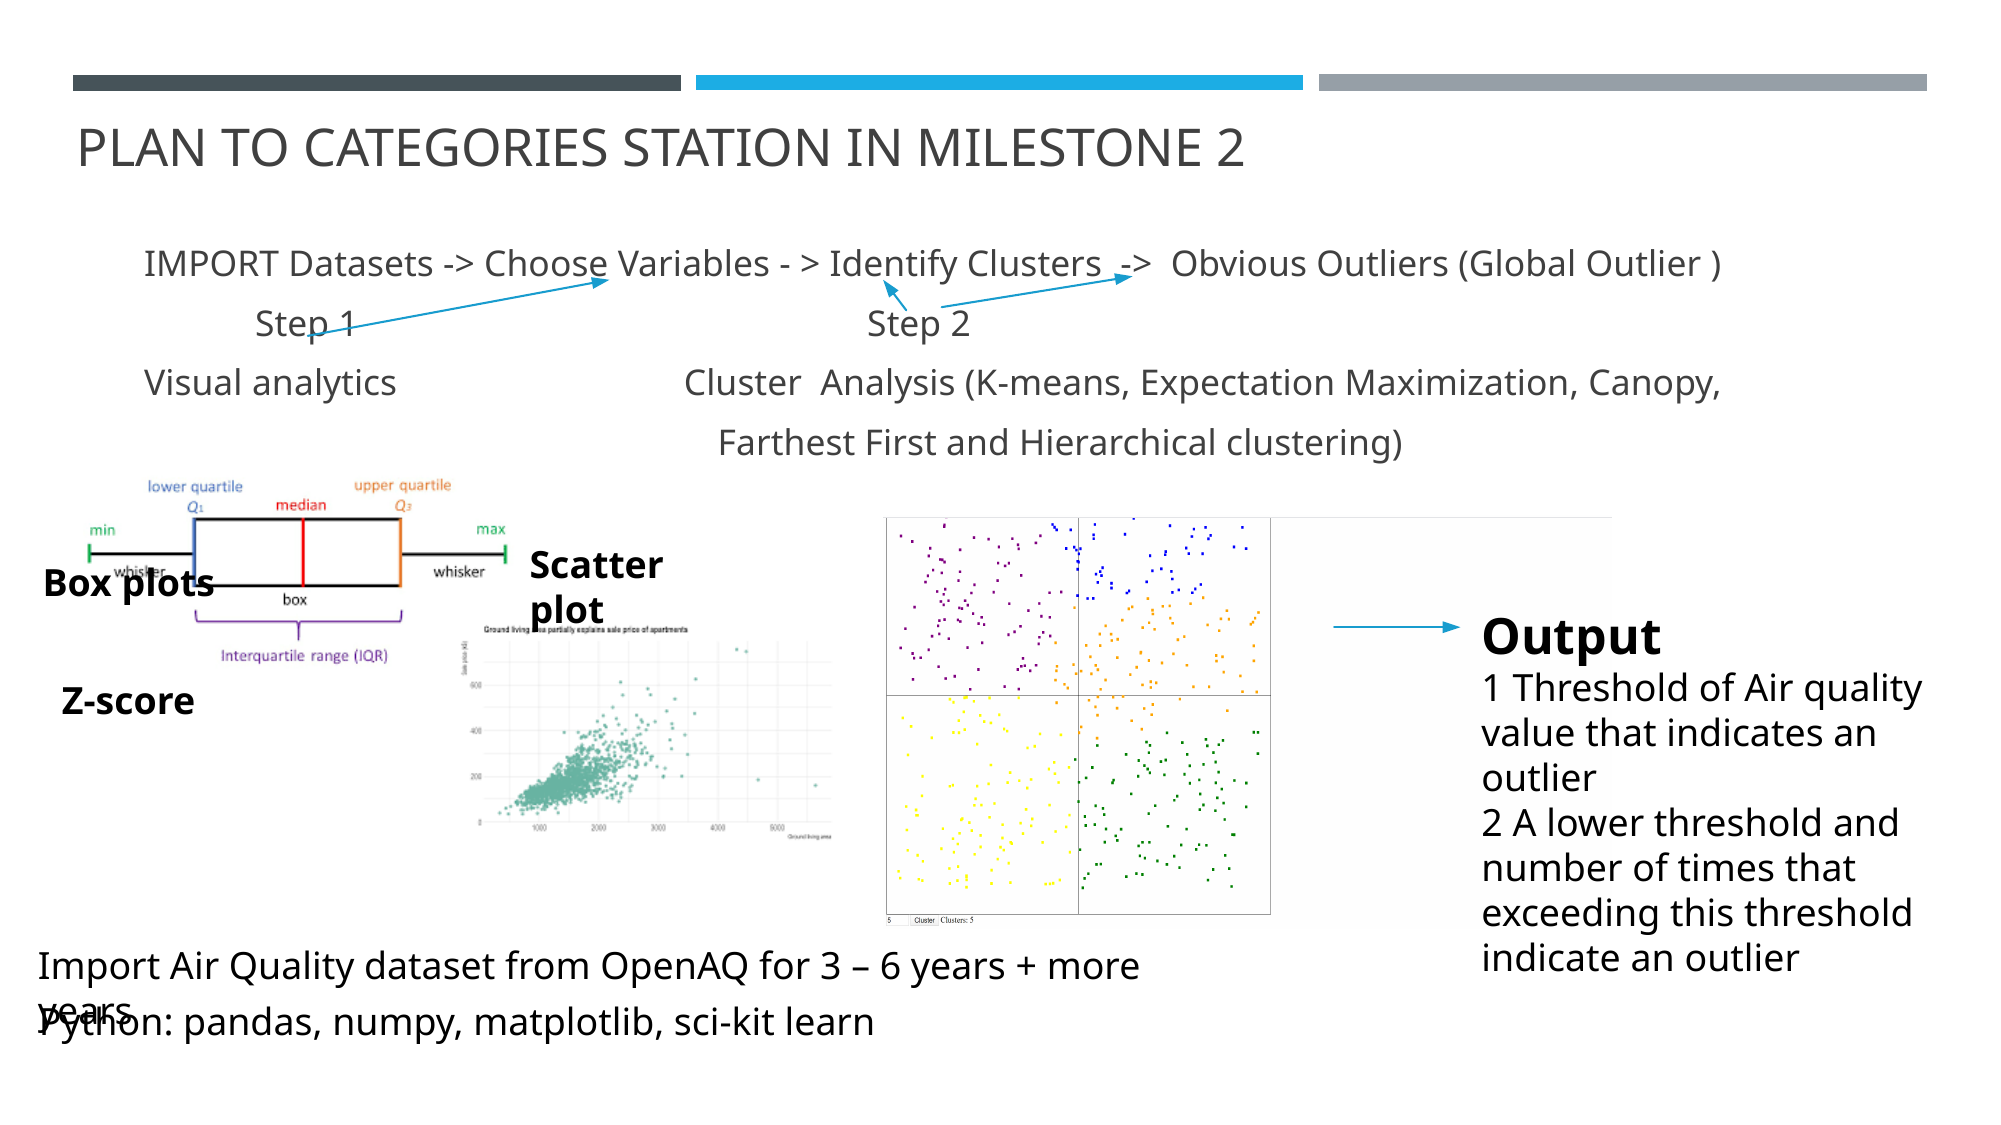

# Plan to Categories Station IN MILESTONE 2
IMPORT Datasets -> Choose Variables - > Identify Clusters -> Obvious Outliers (Global Outlier )
 Step 1 Step 2
Visual analytics Cluster Analysis (K-means, Expectation Maximization, Canopy,
 Farthest First and Hierarchical clustering)
Scatter plot
Box plots
Output
1 Threshold of Air quality value that indicates an outlier
2 A lower threshold and number of times that exceeding this threshold indicate an outlier
Z-score
Import Air Quality dataset from OpenAQ for 3 – 6 years + more years
Python: pandas, numpy, matplotlib, sci-kit learn